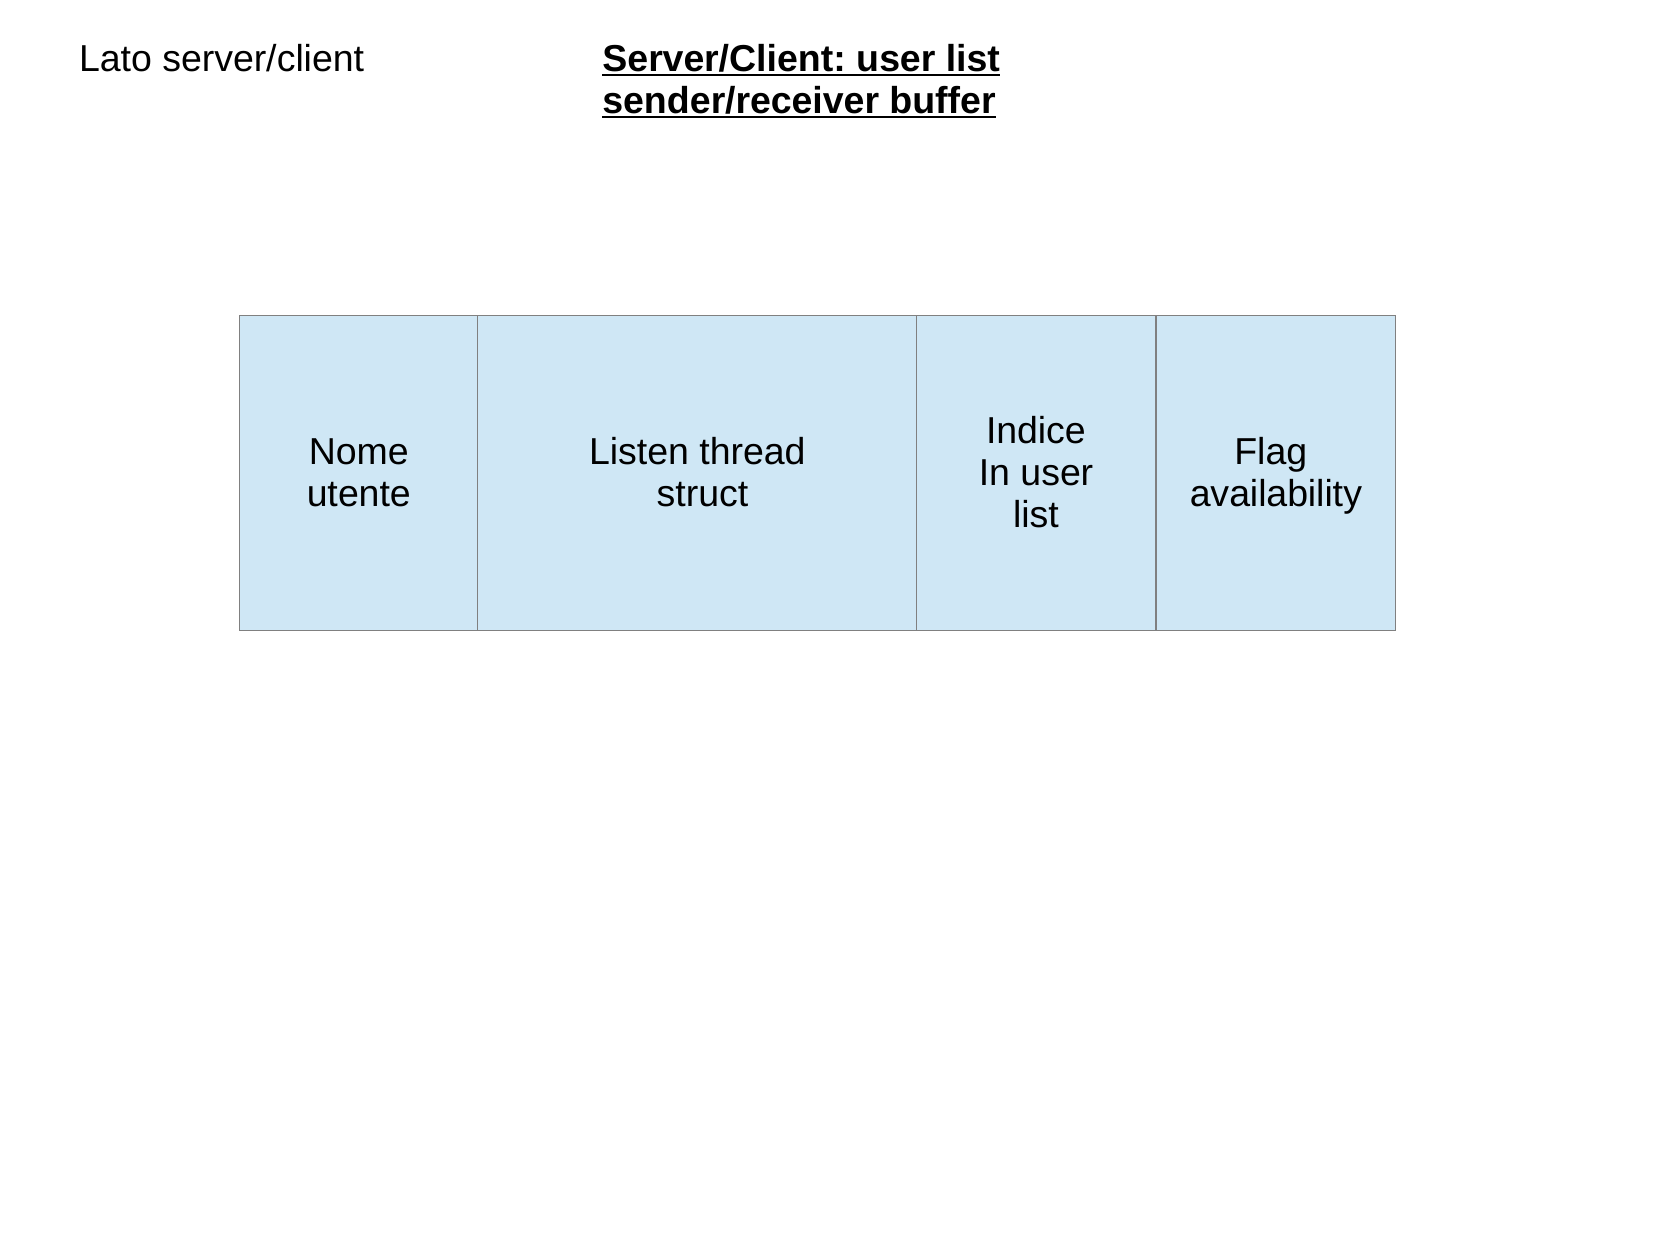

Server/Client: user list sender/receiver buffer
Lato server/client
Nome
utente
Listen thread
 struct
Indice
In user
list
Flag
availability